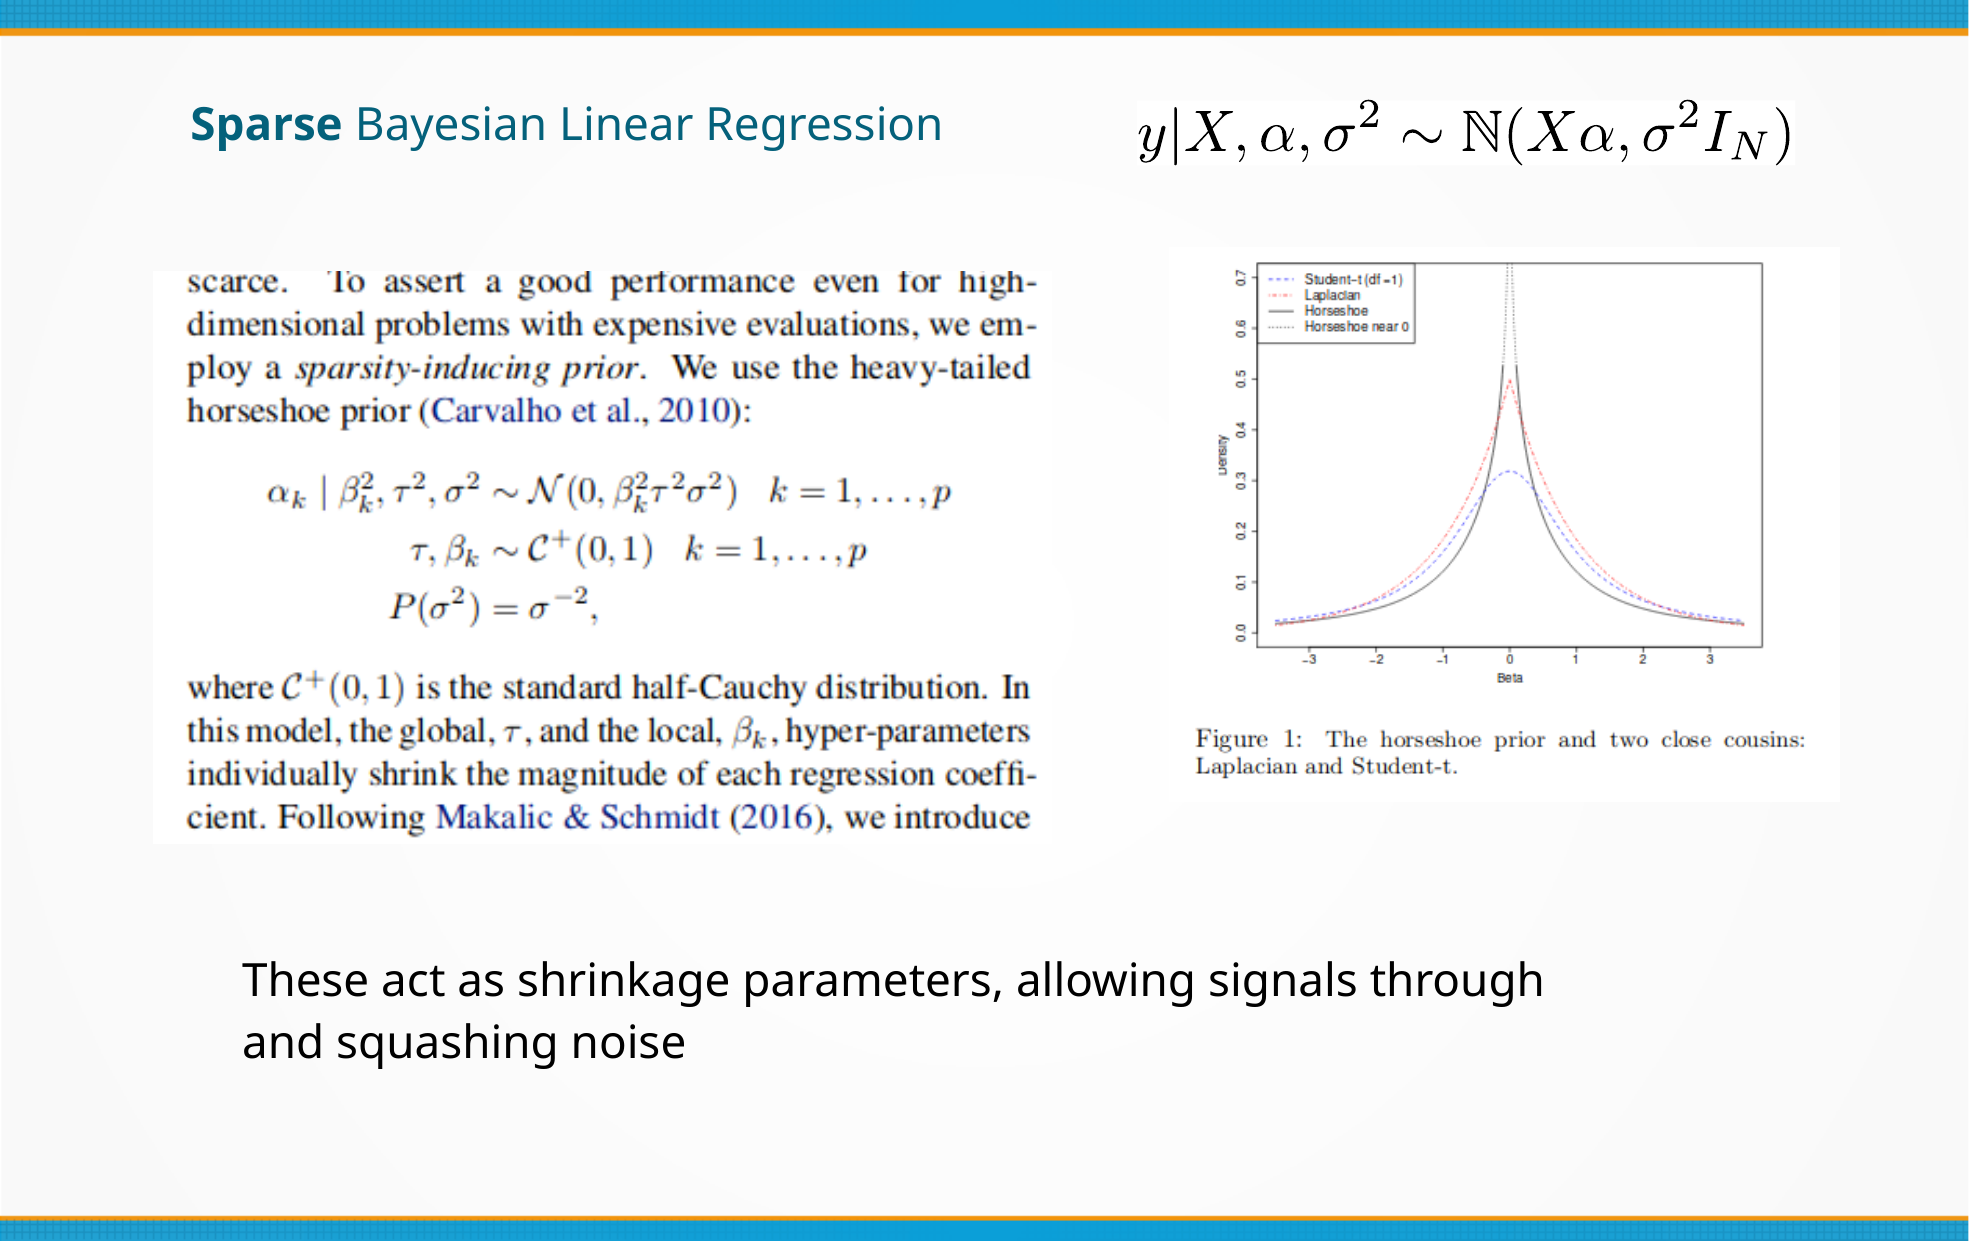

# Sparse Bayesian Linear Regression
These act as shrinkage parameters, allowing signals through
and squashing noise